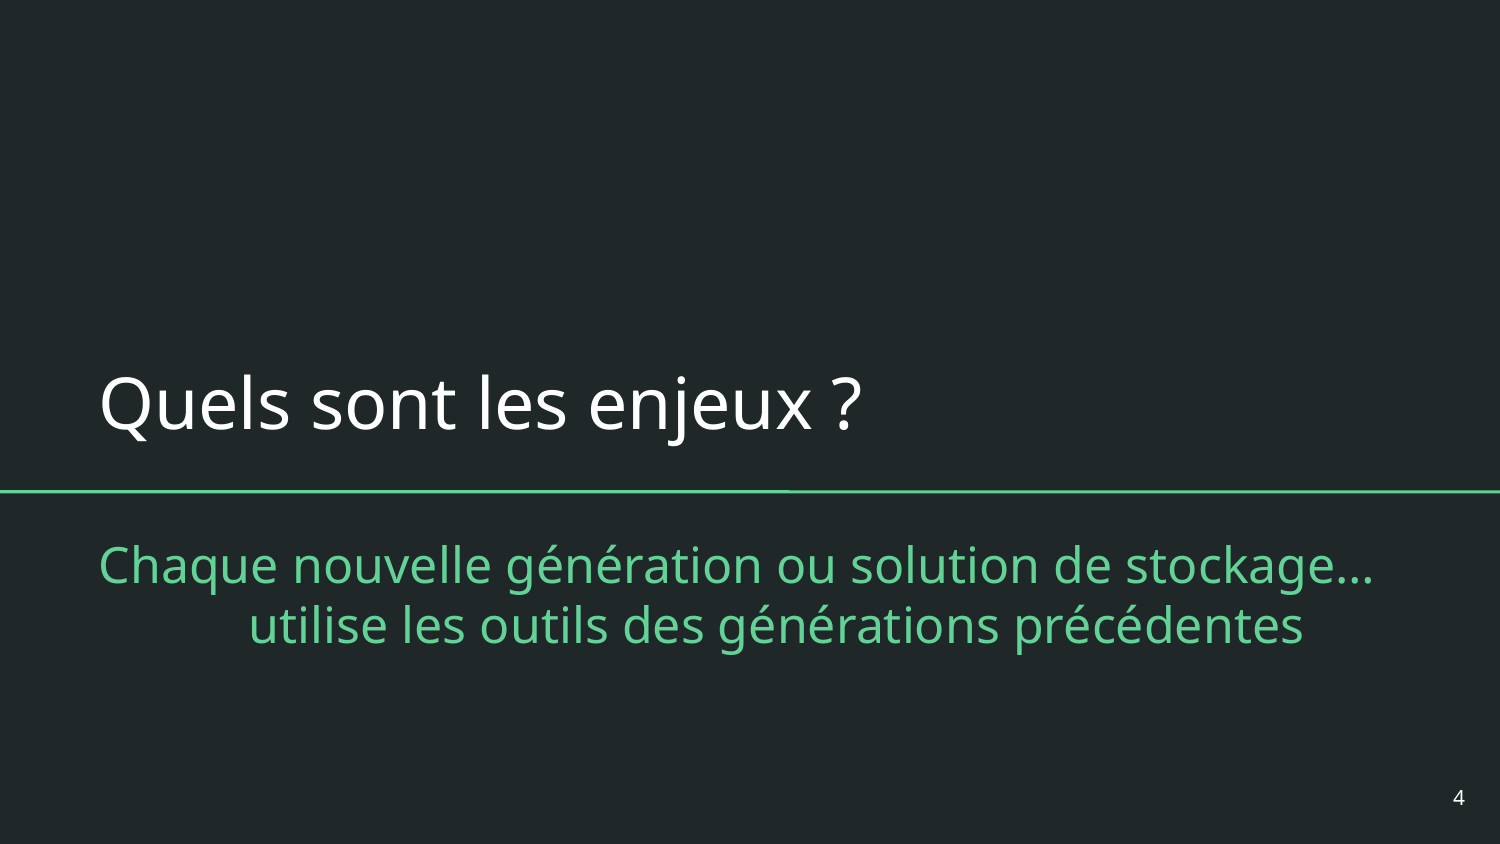

# Quels sont les enjeux ?
Chaque nouvelle génération ou solution de stockage…
		utilise les outils des générations précédentes